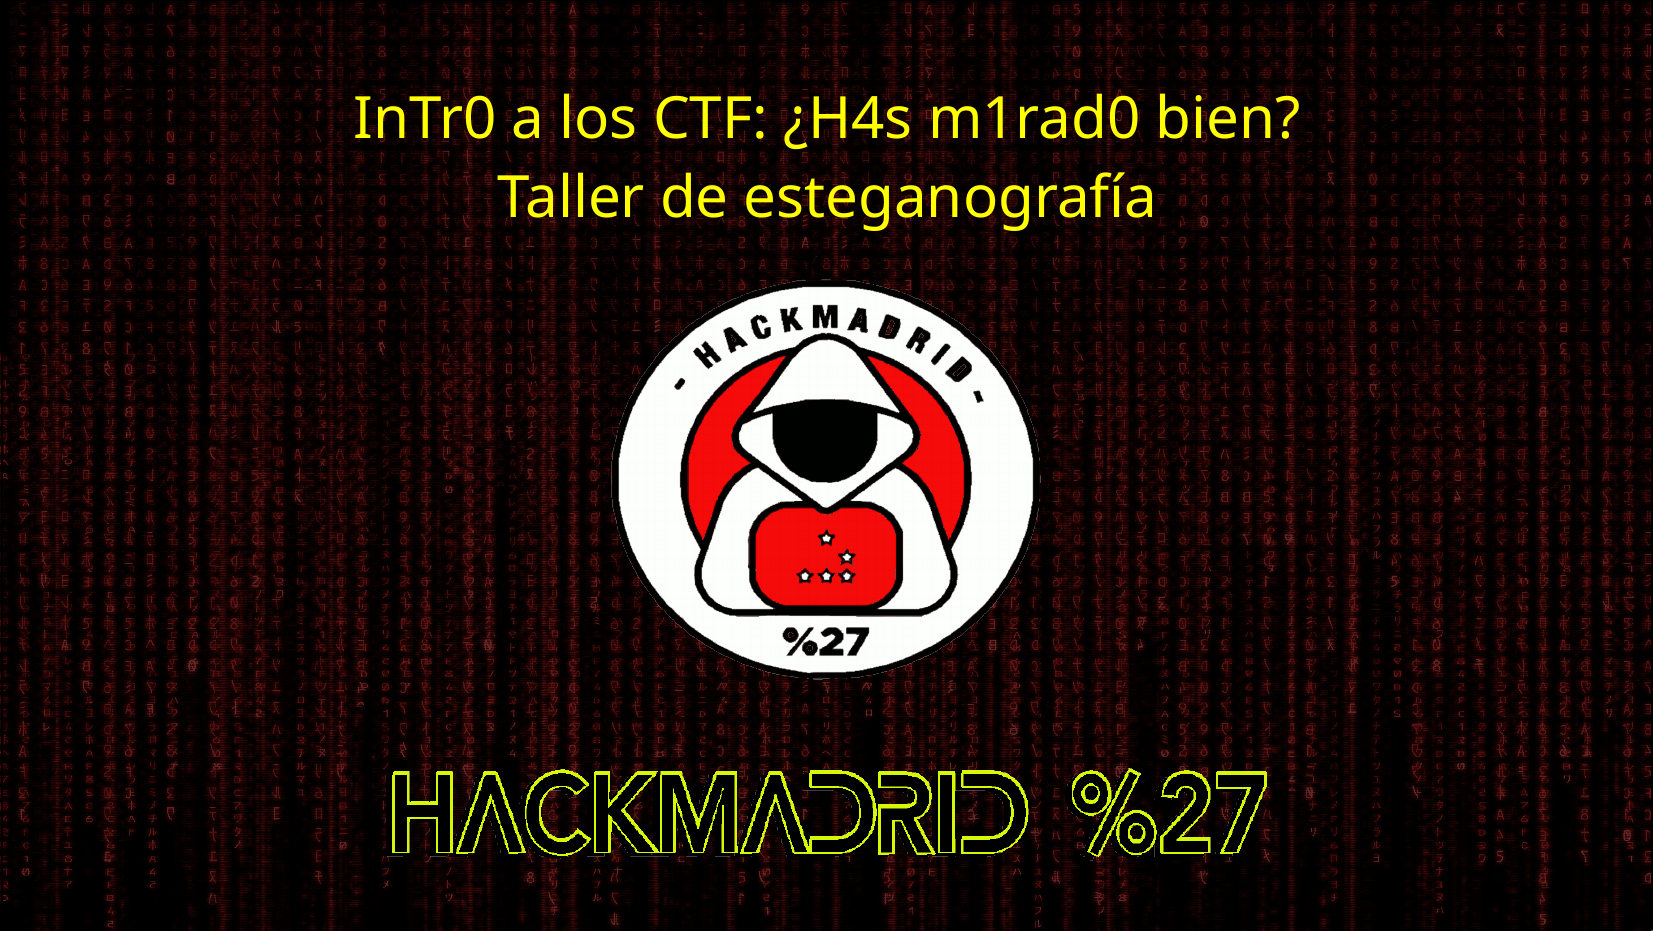

# InTr0 a los CTF: ¿H4s m1rad0 bien? Taller de esteganografía